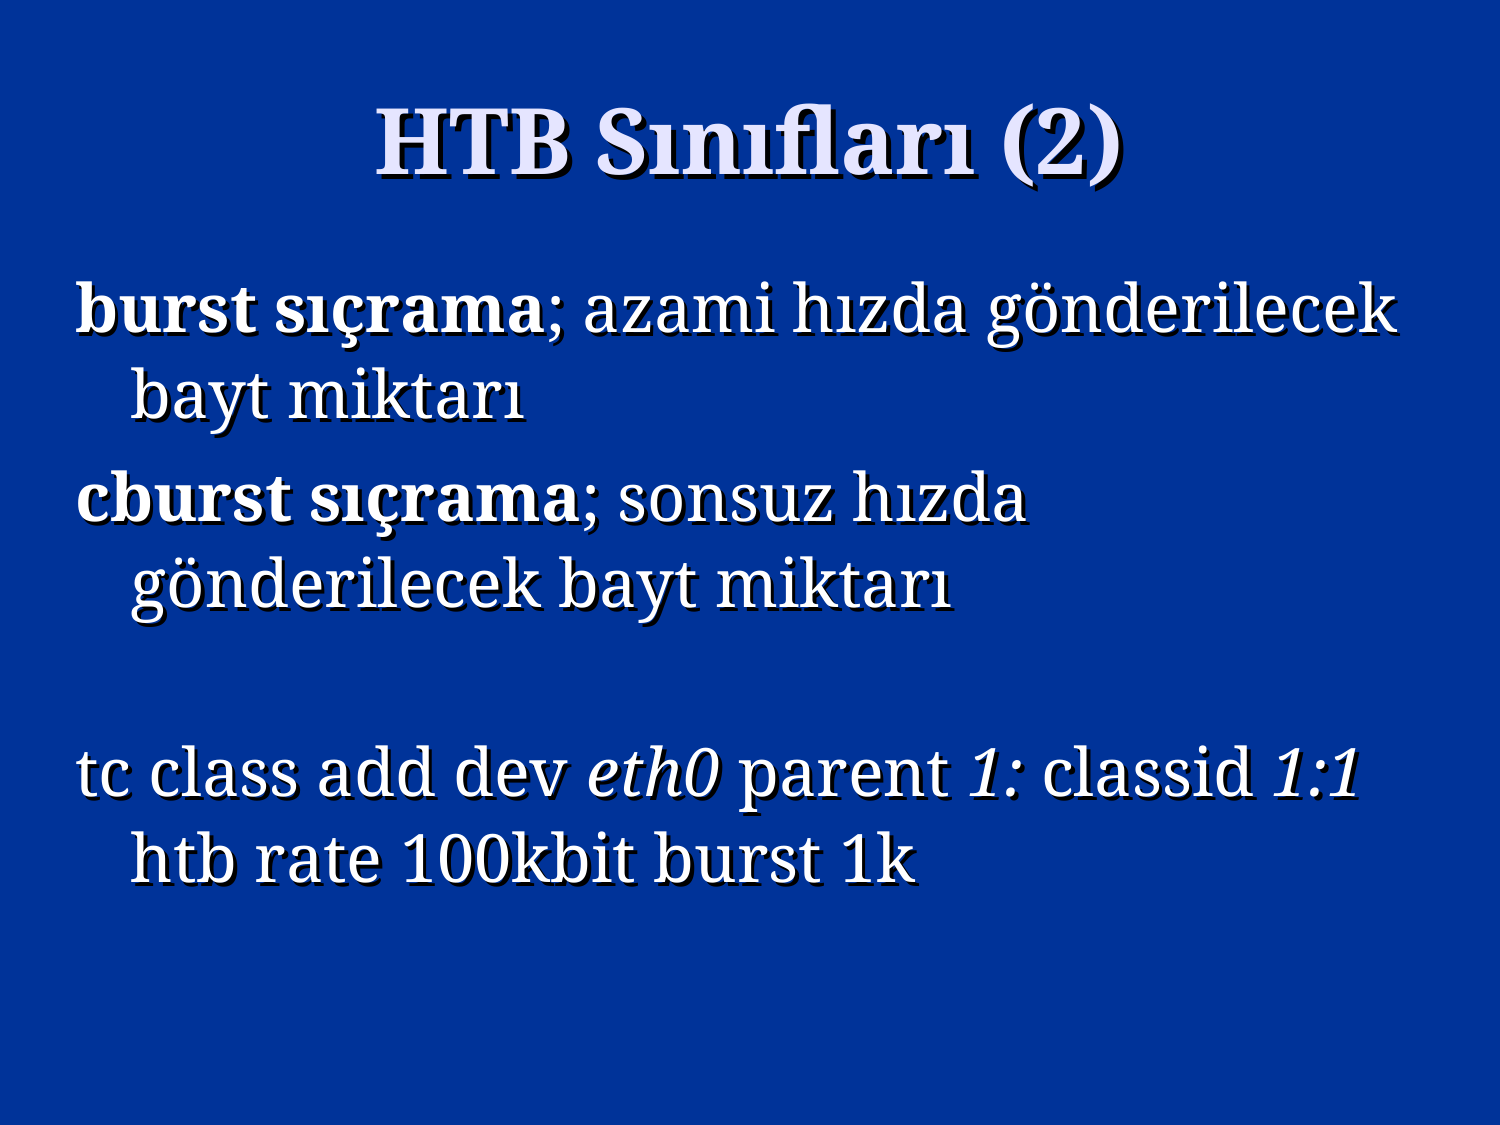

# HTB Sınıfları (2)
burst sıçrama; azami hızda gönderilecek bayt miktarı
cburst sıçrama; sonsuz hızda gönderilecek bayt miktarı
tc class add dev eth0 parent 1: classid 1:1 htb rate 100kbit burst 1k